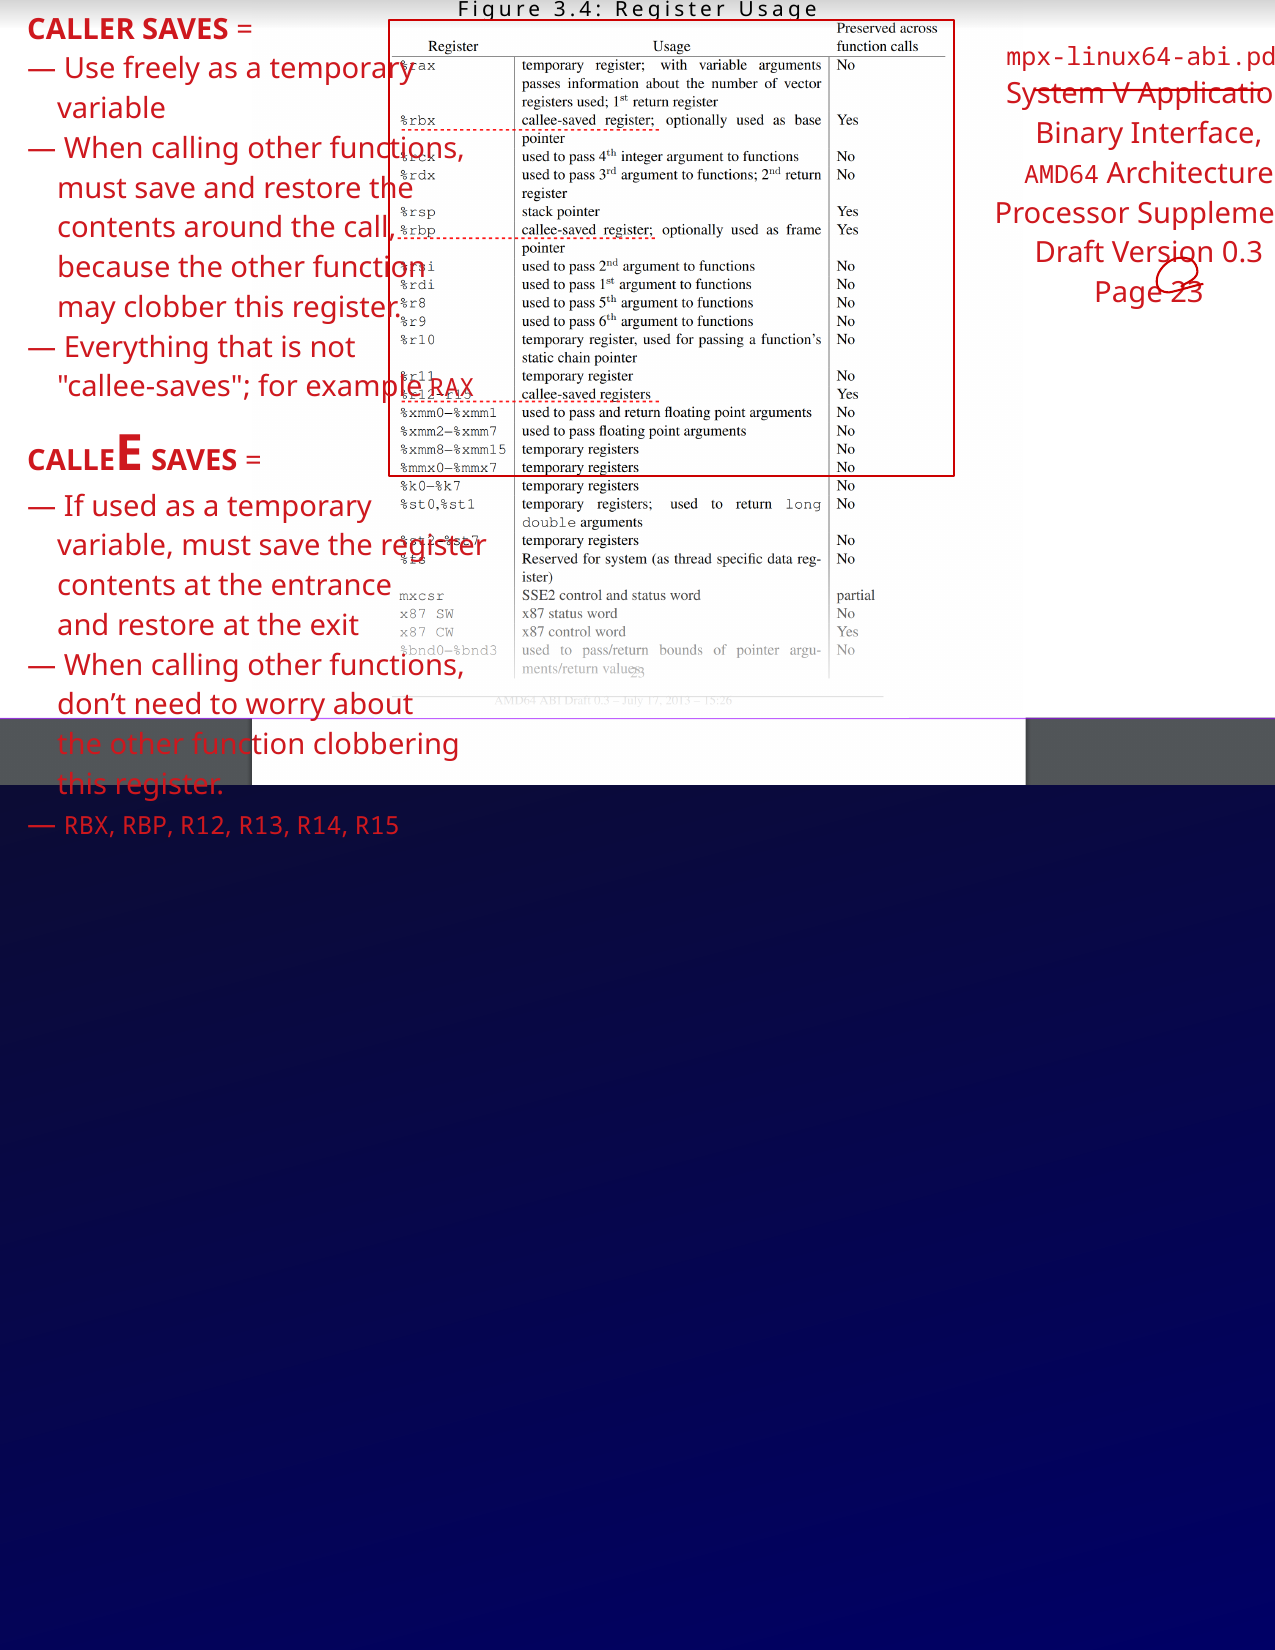

CALLER SAVES =
— Use freely as a temporary
 variable
— When calling other functions,
 must save and restore the
 contents around the call,
 because the other function
 may clobber this register.
— Everything that is not
 "callee-saves"; for example RAX
CALLEE SAVES =
— If used as a temporary
 variable, must save the register
 contents at the entrance
 and restore at the exit
— When calling other functions,
 don’t need to worry about
 the other function clobbering
 this register.
— RBX, RBP, R12, R13, R14, R15
Figure 3.4: Register Usage
mpx-linux64-abi.pdf
System V Application
Binary Interface,
AMD64 Architecture
Processor Supplement
Draft Version 0.3
Page 23